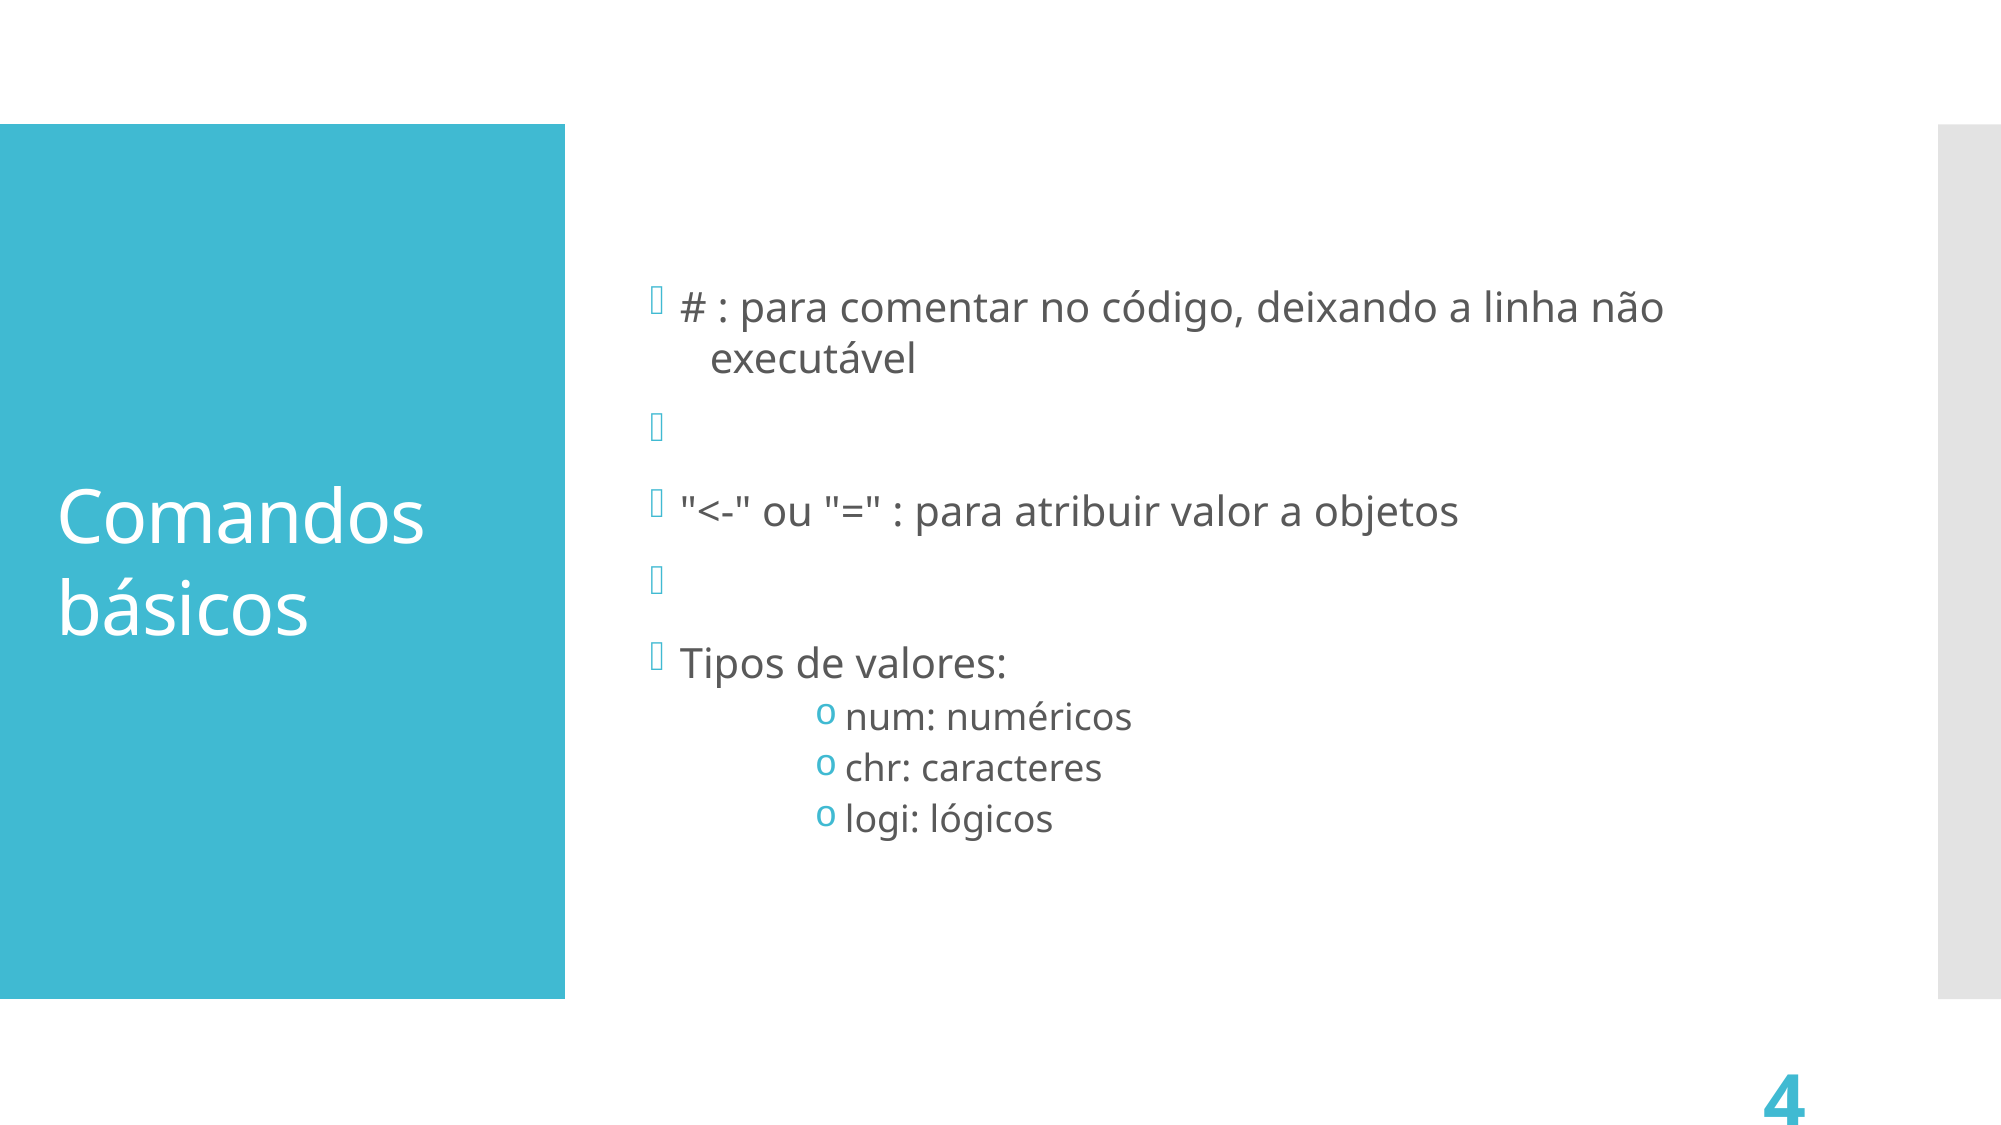

# : para comentar no código, deixando a linha não executável
"<-" ou "=" : para atribuir valor a objetos
Tipos de valores:
num: numéricos
chr: caracteres
logi: lógicos
# Comandos básicos
4